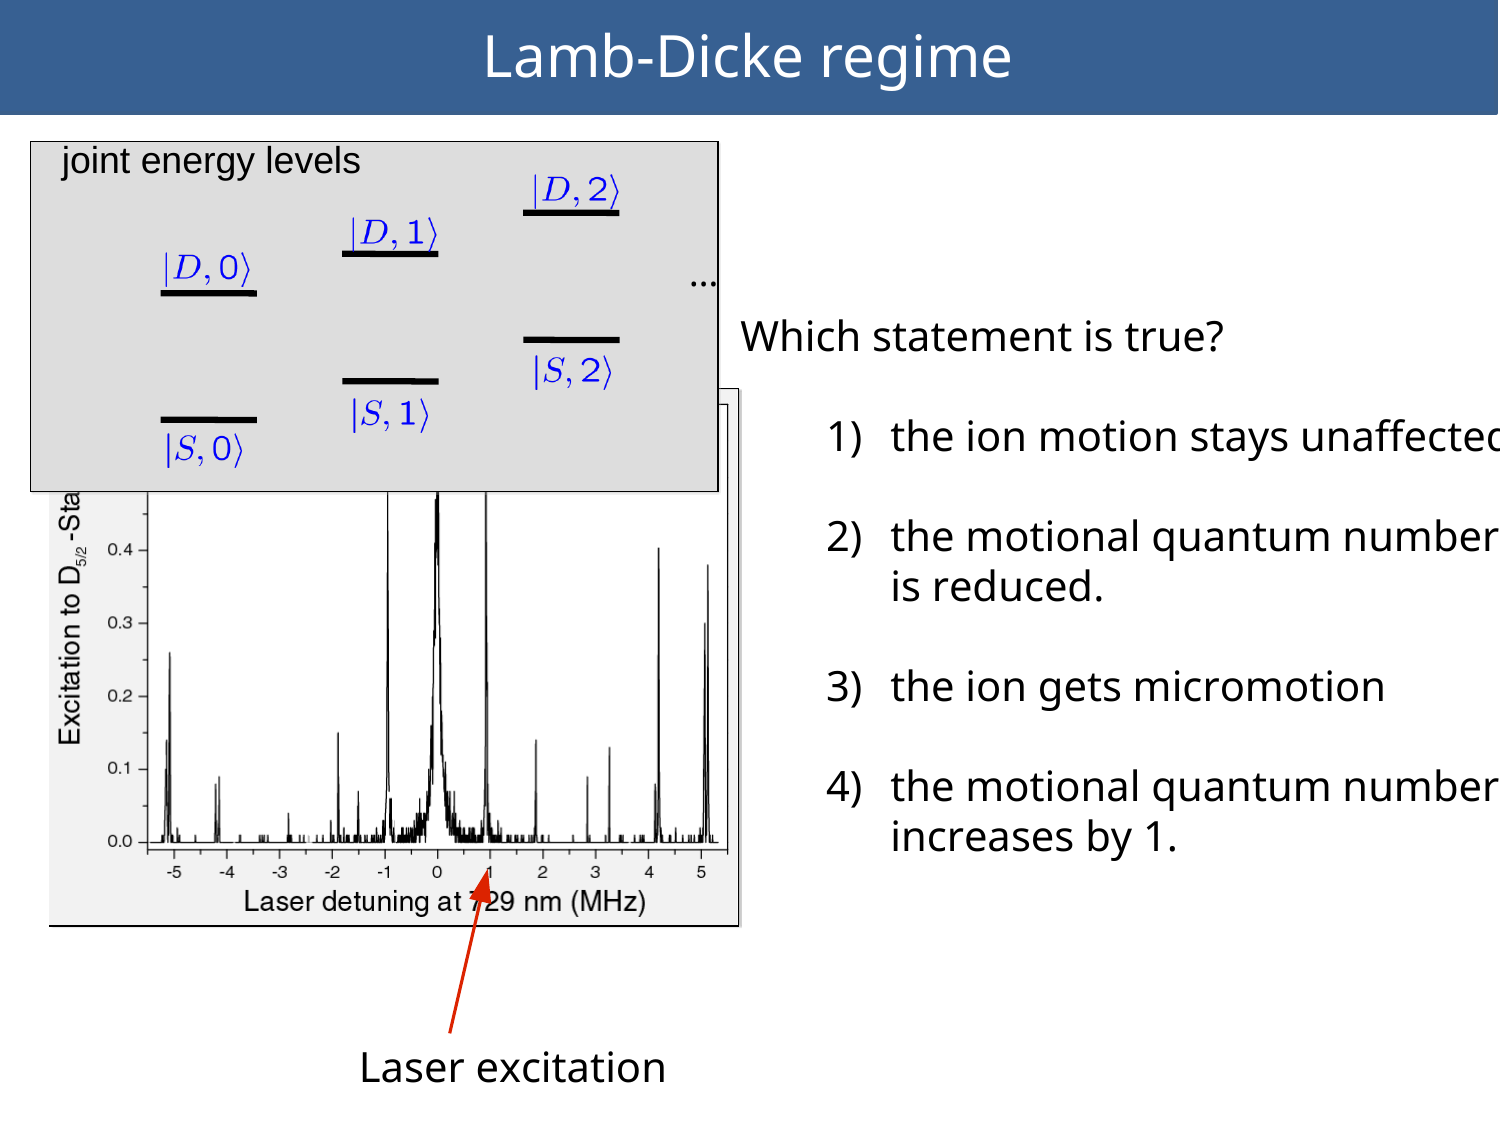

# Lamb-Dicke regime
joint energy levels
…
Which statement is true?
	 1) 	the ion motion stays unaffected.
	 2)	the motional quantum number
		is reduced.
	 3) 	the ion gets micromotion
	 4)	the motional quantum number
		increases by 1.
Laser excitation